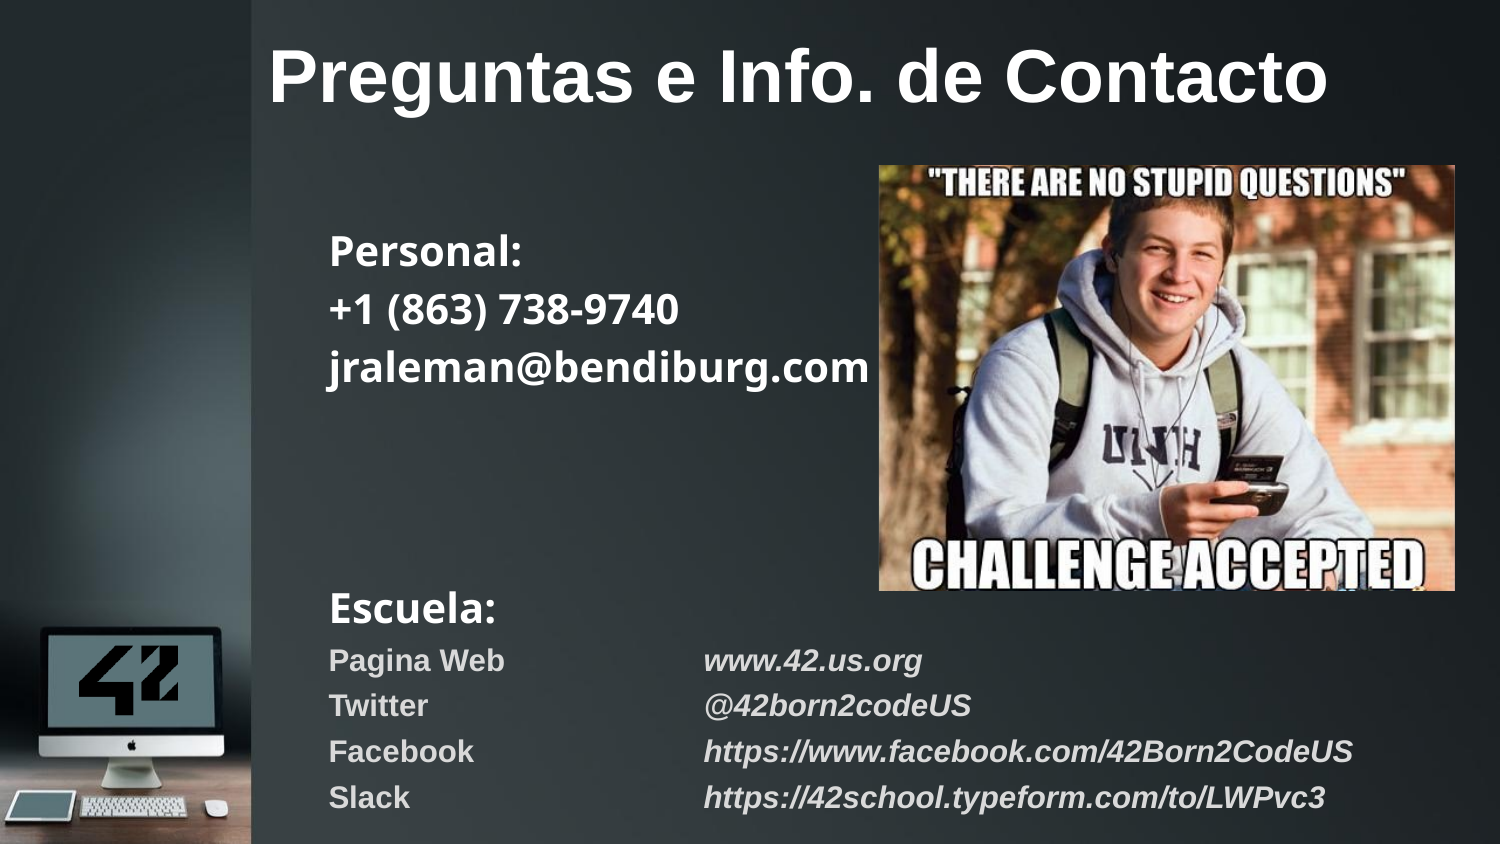

# Preguntas e Info. de Contacto
Personal:
+1 (863) 738-9740
jraleman@bendiburg.com
Escuela:
Pagina Web			www.42.us.org
Twitter				@42born2codeUS
Facebook				https://www.facebook.com/42Born2CodeUS
Slack				https://42school.typeform.com/to/LWPvc3